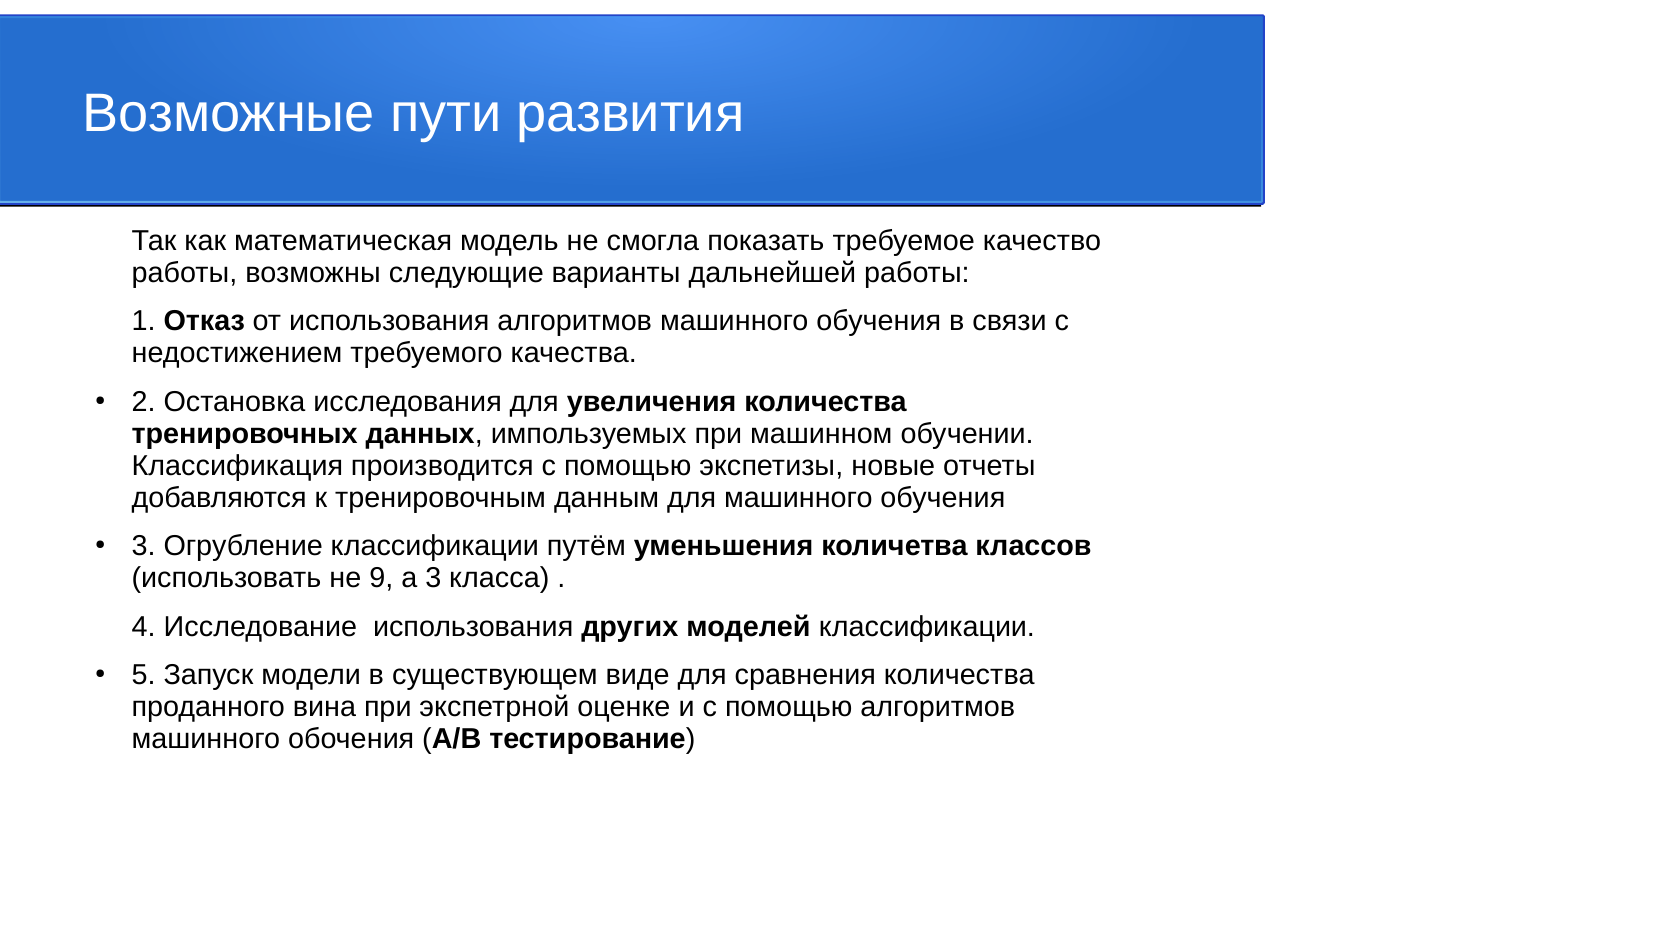

# Возможные пути развития
Так как математическая модель не смогла показать требуемое качество работы, возможны следующие варианты дальнейшей работы:
1. Отказ от использования алгоритмов машинного обучения в связи с недостижением требуемого качества.
2. Остановка исследования для увеличения количества тренировочных данных, импользуемых при машинном обучении. Классификация производится с помощью экспетизы, новые отчеты добавляются к тренировочным данным для машинного обучения
3. Огрубление классификации путём уменьшения количетва классов (использовать не 9, а 3 класса) .
4. Исследование использования других моделей классификации.
5. Запуск модели в существующем виде для сравнения количества проданного вина при экспетрной оценке и с помощью алгоритмов машинного обочения (A/B тестирование)